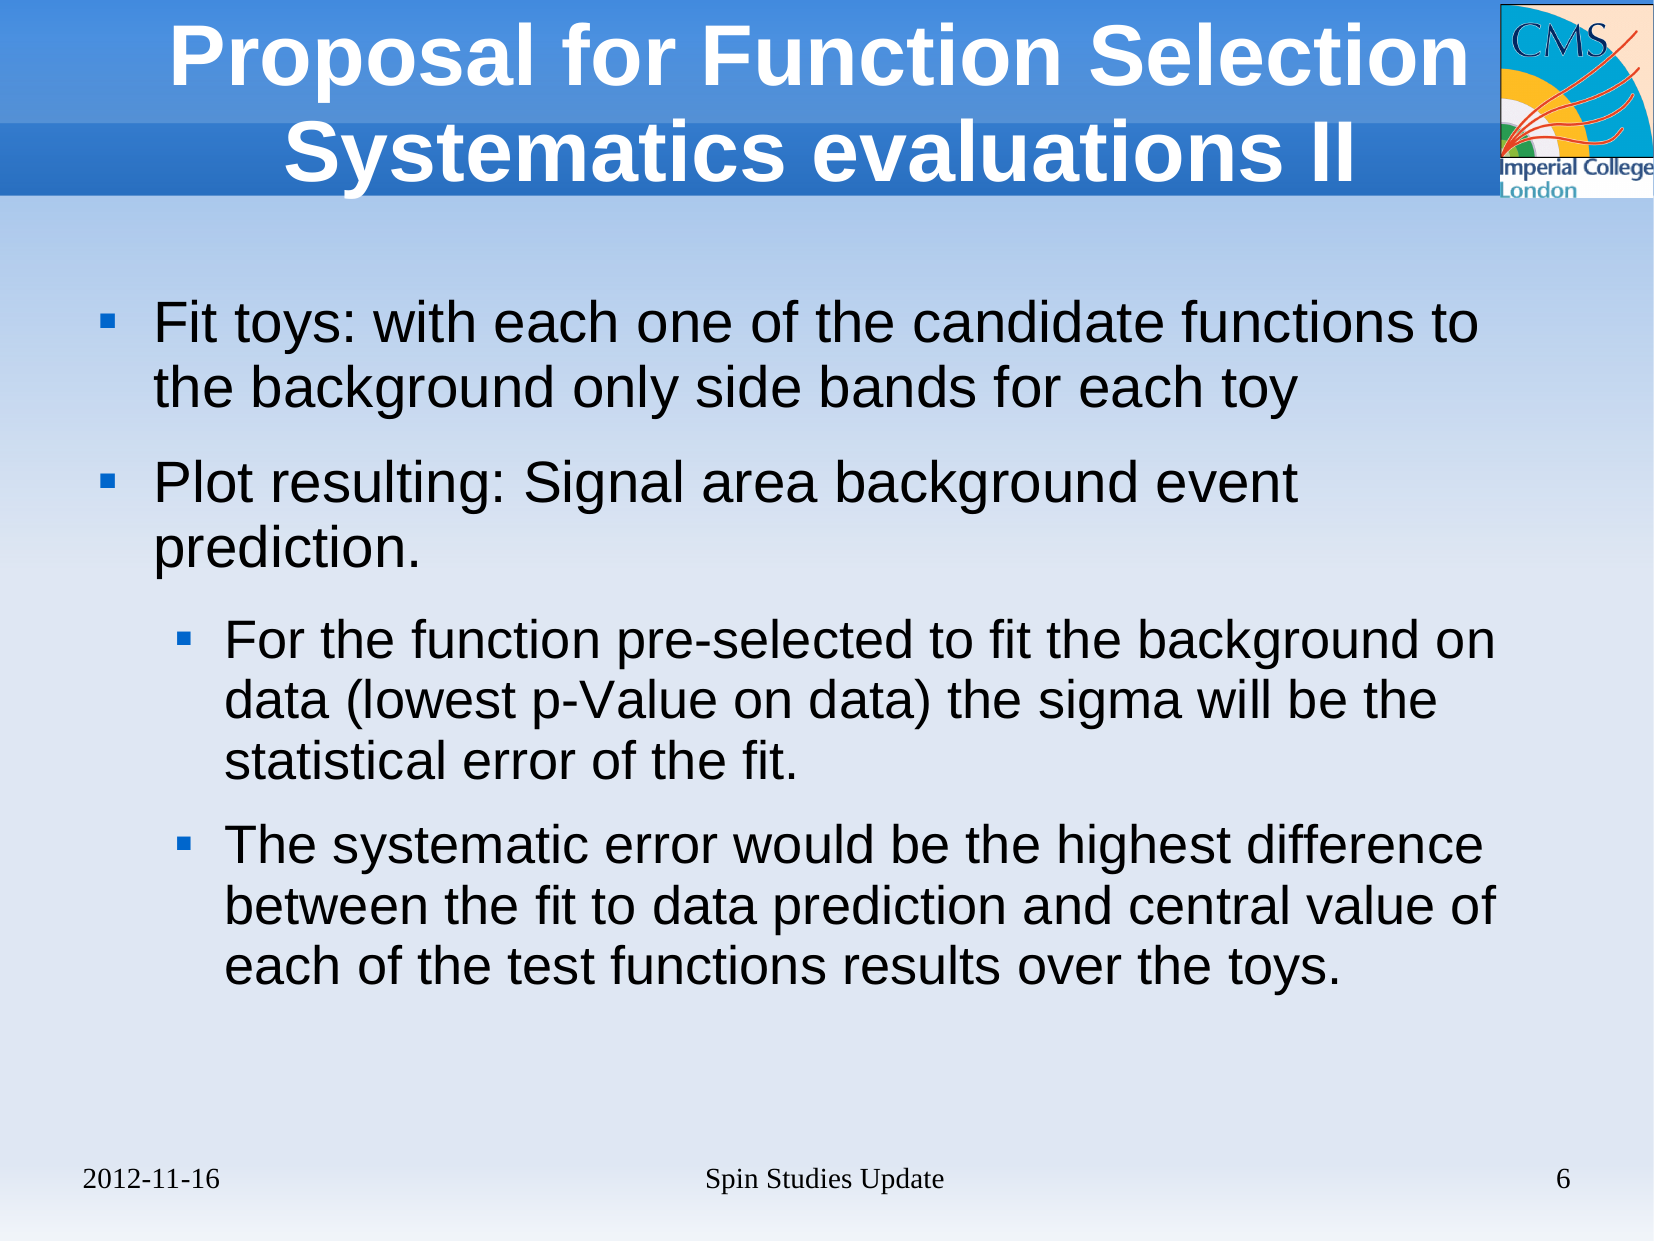

# Proposal for Function Selection Systematics evaluations II
Fit toys: with each one of the candidate functions to the background only side bands for each toy
Plot resulting: Signal area background event prediction.
For the function pre-selected to fit the background on data (lowest p-Value on data) the sigma will be the statistical error of the fit.
The systematic error would be the highest difference between the fit to data prediction and central value of each of the test functions results over the toys.
2012-11-16
Spin Studies Update
6